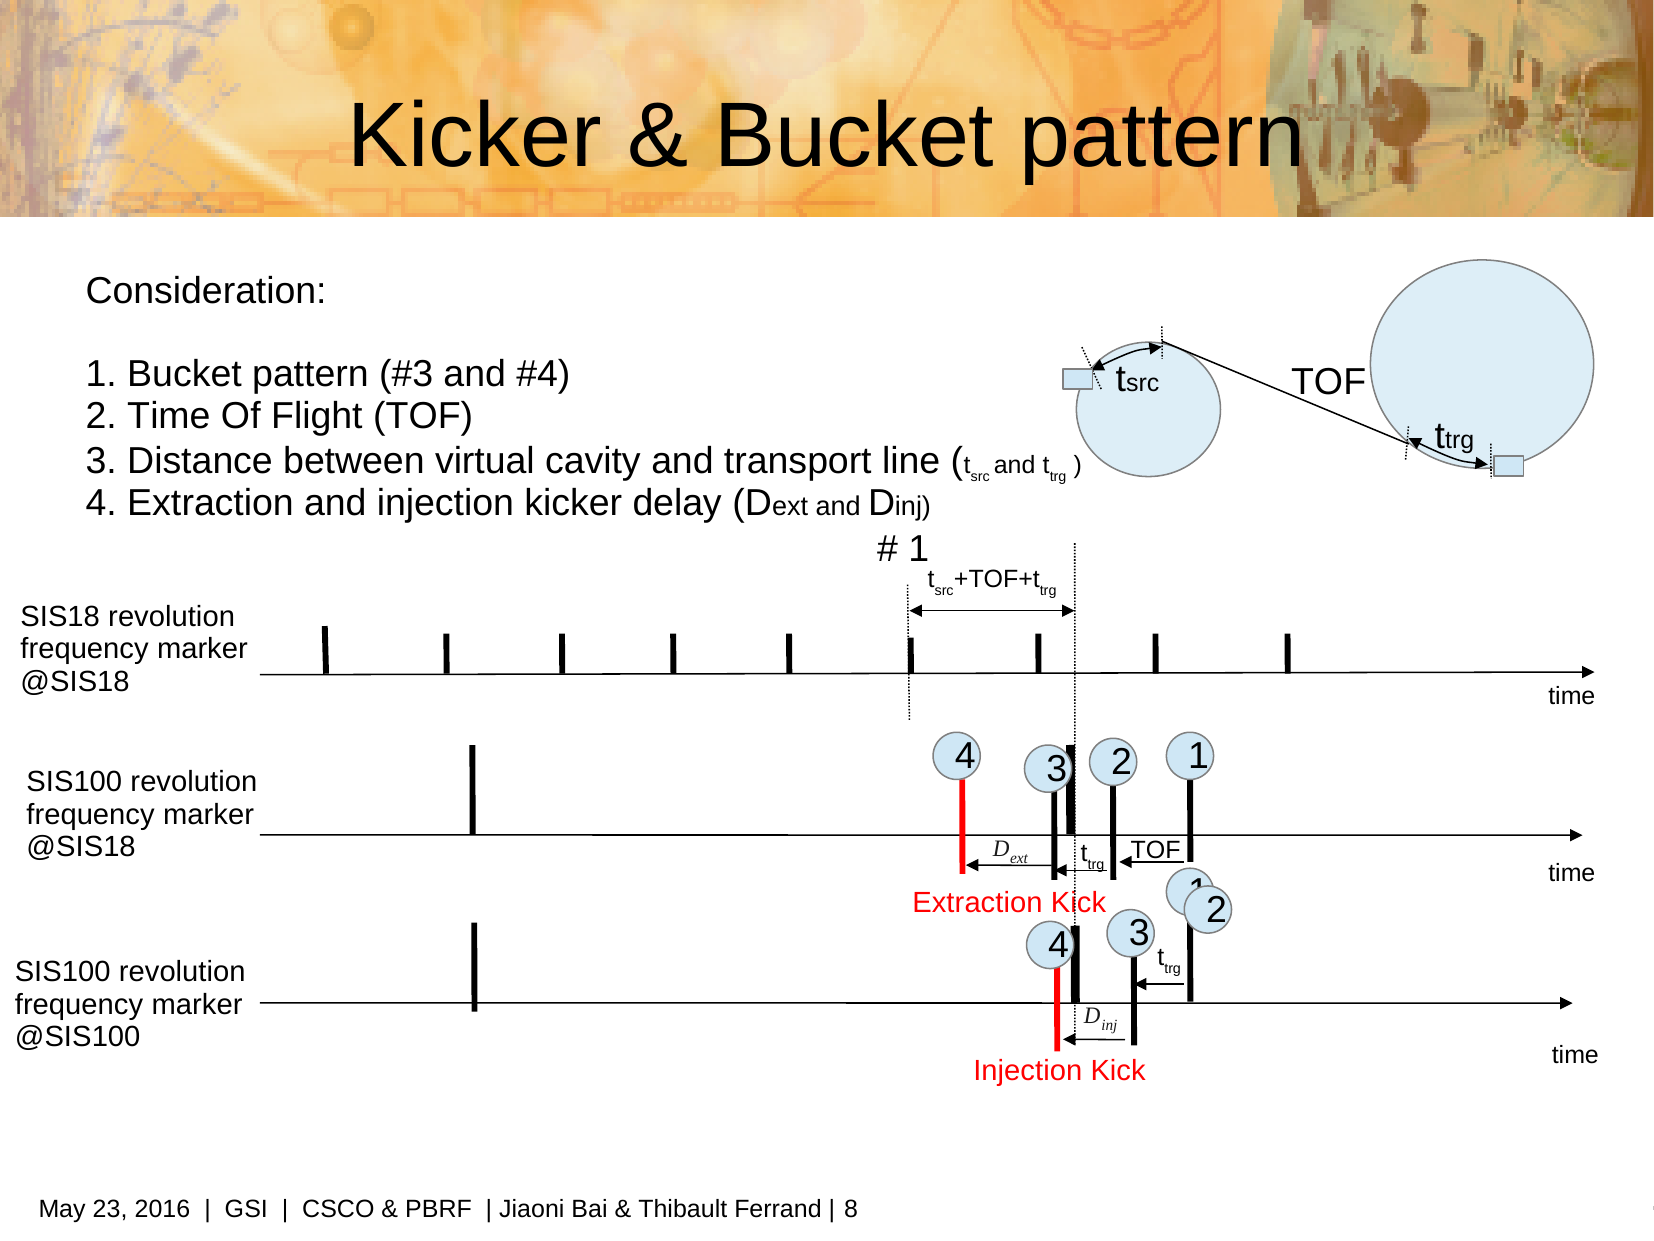

Kicker & Bucket pattern
Consideration:
1. Bucket pattern (#3 and #4)
2. Time Of Flight (TOF)
3. Distance between virtual cavity and transport line (tsrc and ttrg )
4. Extraction and injection kicker delay (Dext and Dinj)
tsrc
TOF
ttrg
# 1
tsrc+TOF+ttrg
SIS18 revolution
frequency marker @SIS18
time
4
1
2
3
SIS100 revolution frequency marker @SIS18
ttrg
TOF
time
1
Extraction Kick
2
3
4
ttrg
SIS100 revolution frequency marker @SIS100
time
Injection Kick
8
May 23, 2016 | GSI | CSCO & PBRF | Jiaoni Bai & Thibault Ferrand | 2